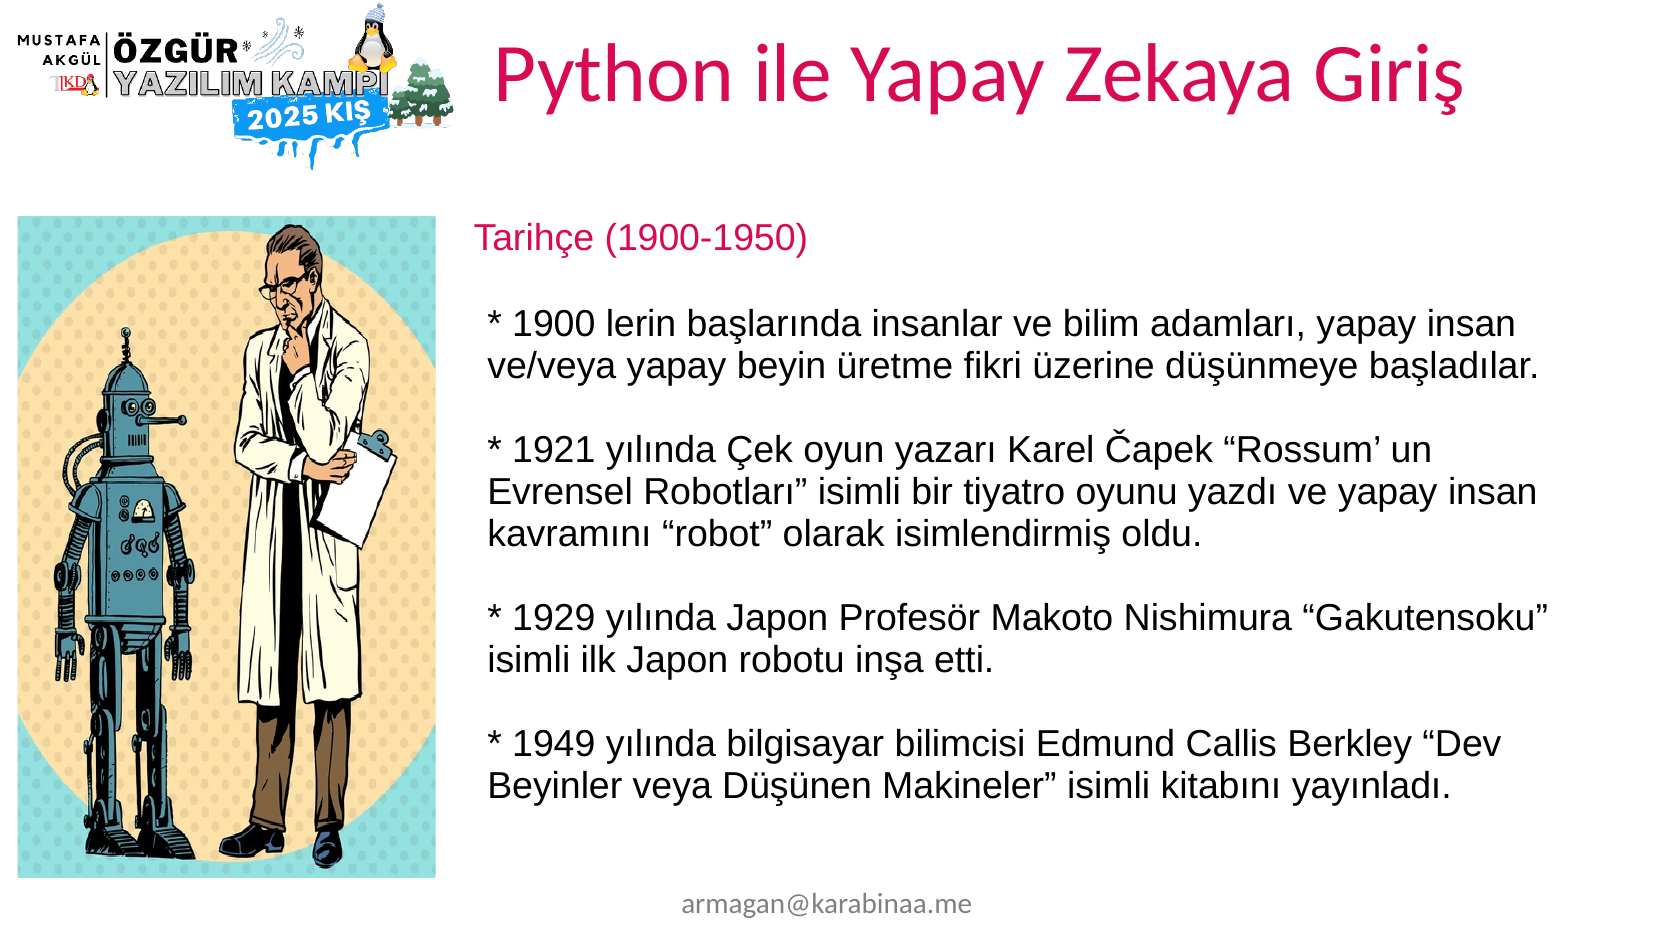

Python ile Yapay Zekaya Giriş
Tarihçe (1900-1950)
* 1900 lerin başlarında insanlar ve bilim adamları, yapay insan ve/veya yapay beyin üretme fikri üzerine düşünmeye başladılar.
* 1921 yılında Çek oyun yazarı Karel Čapek “Rossum’ un Evrensel Robotları” isimli bir tiyatro oyunu yazdı ve yapay insan kavramını “robot” olarak isimlendirmiş oldu.
* 1929 yılında Japon Profesör Makoto Nishimura “Gakutensoku” isimli ilk Japon robotu inşa etti.
* 1949 yılında bilgisayar bilimcisi Edmund Callis Berkley “Dev Beyinler veya Düşünen Makineler” isimli kitabını yayınladı.
armagan@karabinaa.me